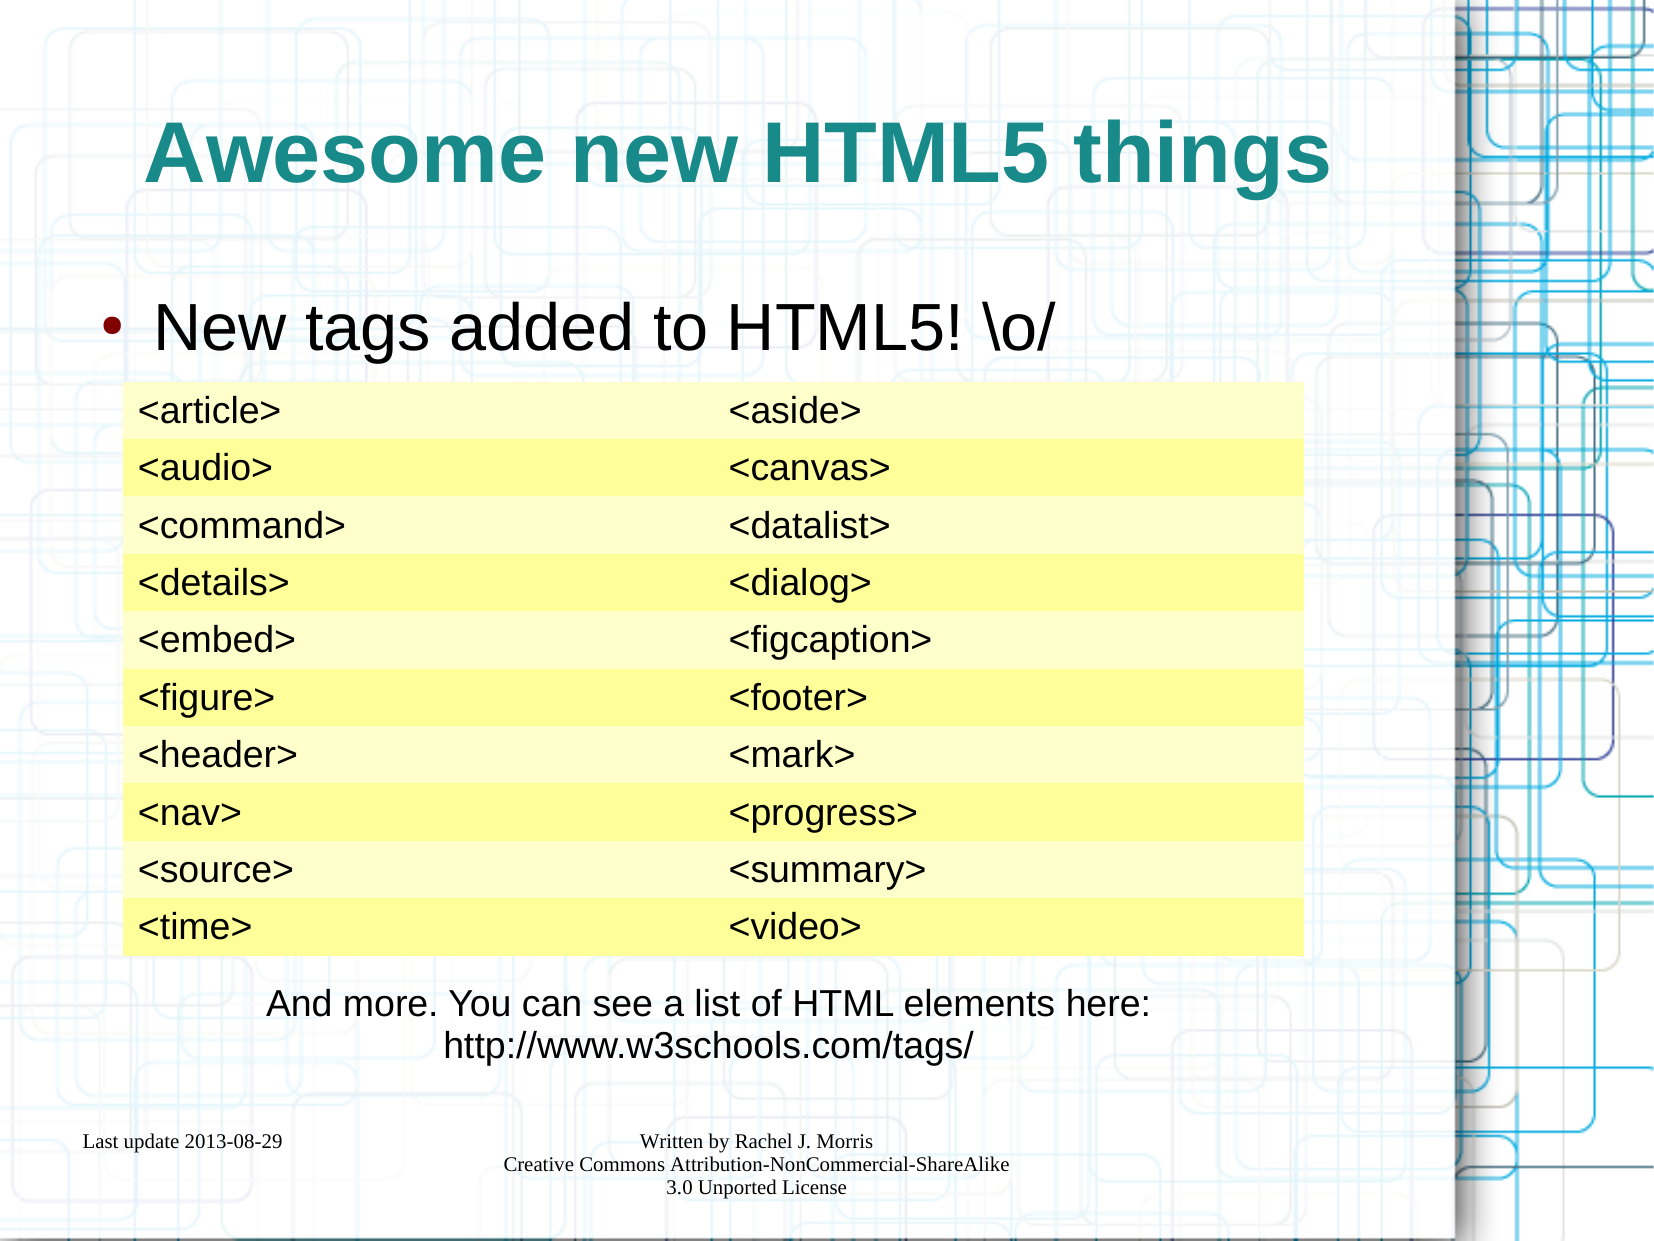

# Awesome new HTML5 things
New tags added to HTML5! \o/
| <article> | <aside> |
| --- | --- |
| <audio> | <canvas> |
| <command> | <datalist> |
| <details> | <dialog> |
| <embed> | <figcaption> |
| <figure> | <footer> |
| <header> | <mark> |
| <nav> | <progress> |
| <source> | <summary> |
| <time> | <video> |
And more. You can see a list of HTML elements here:
http://www.w3schools.com/tags/